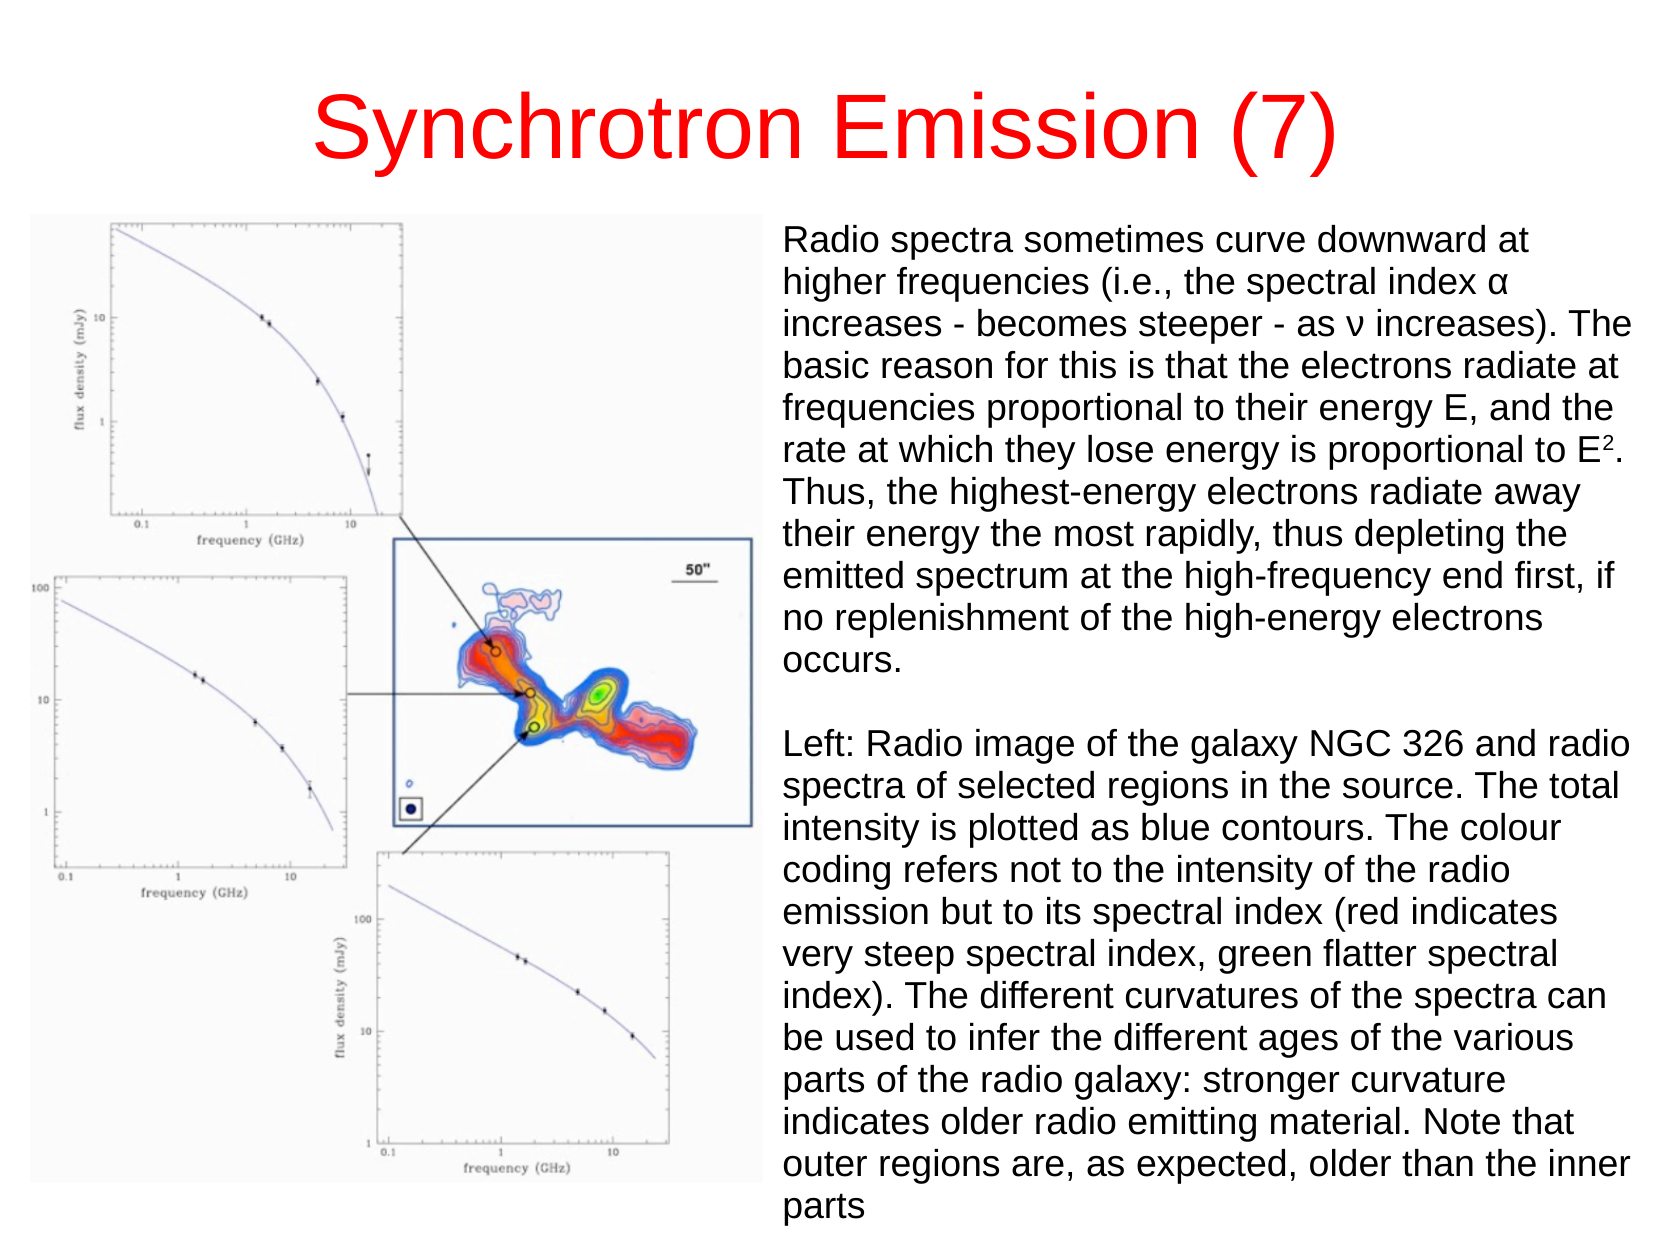

# Synchrotron Emission (7)
Radio spectra sometimes curve downward at higher frequencies (i.e., the spectral index α increases - becomes steeper - as ν increases). The basic reason for this is that the electrons radiate at frequencies proportional to their energy E, and the rate at which they lose energy is proportional to E2. Thus, the highest-energy electrons radiate away their energy the most rapidly, thus depleting the emitted spectrum at the high-frequency end first, if no replenishment of the high-energy electrons occurs.
Left: Radio image of the galaxy NGC 326 and radio spectra of selected regions in the source. The total intensity is plotted as blue contours. The colour coding refers not to the intensity of the radio emission but to its spectral index (red indicates very steep spectral index, green flatter spectral index). The different curvatures of the spectra can be used to infer the different ages of the various parts of the radio galaxy: stronger curvature indicates older radio emitting material. Note that outer regions are, as expected, older than the inner parts